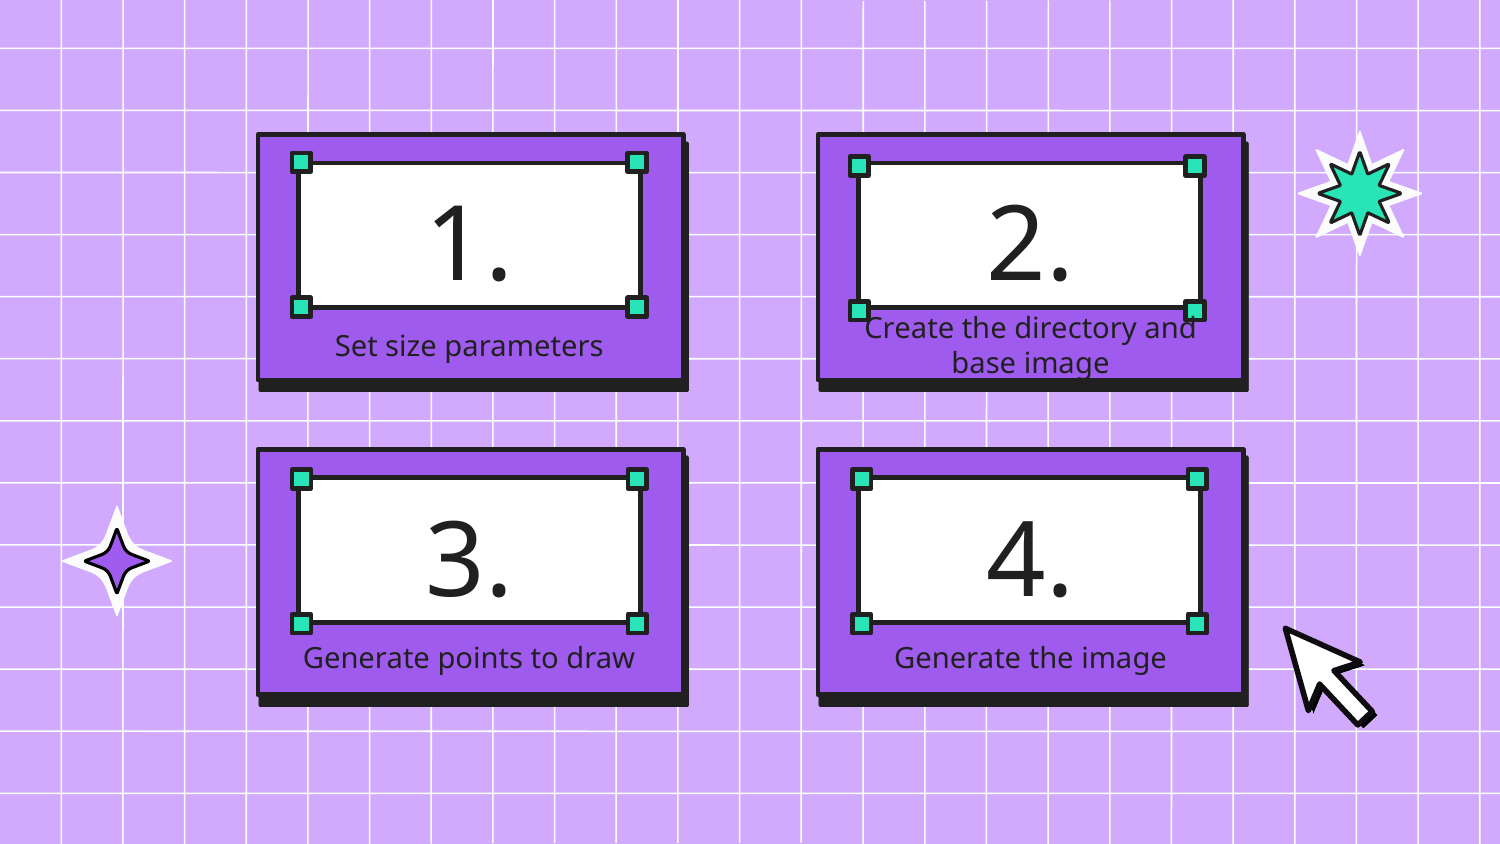

# 1.
2.
Set size parameters
Create the directory and base image
3.
4.
Generate points to draw
Generate the image